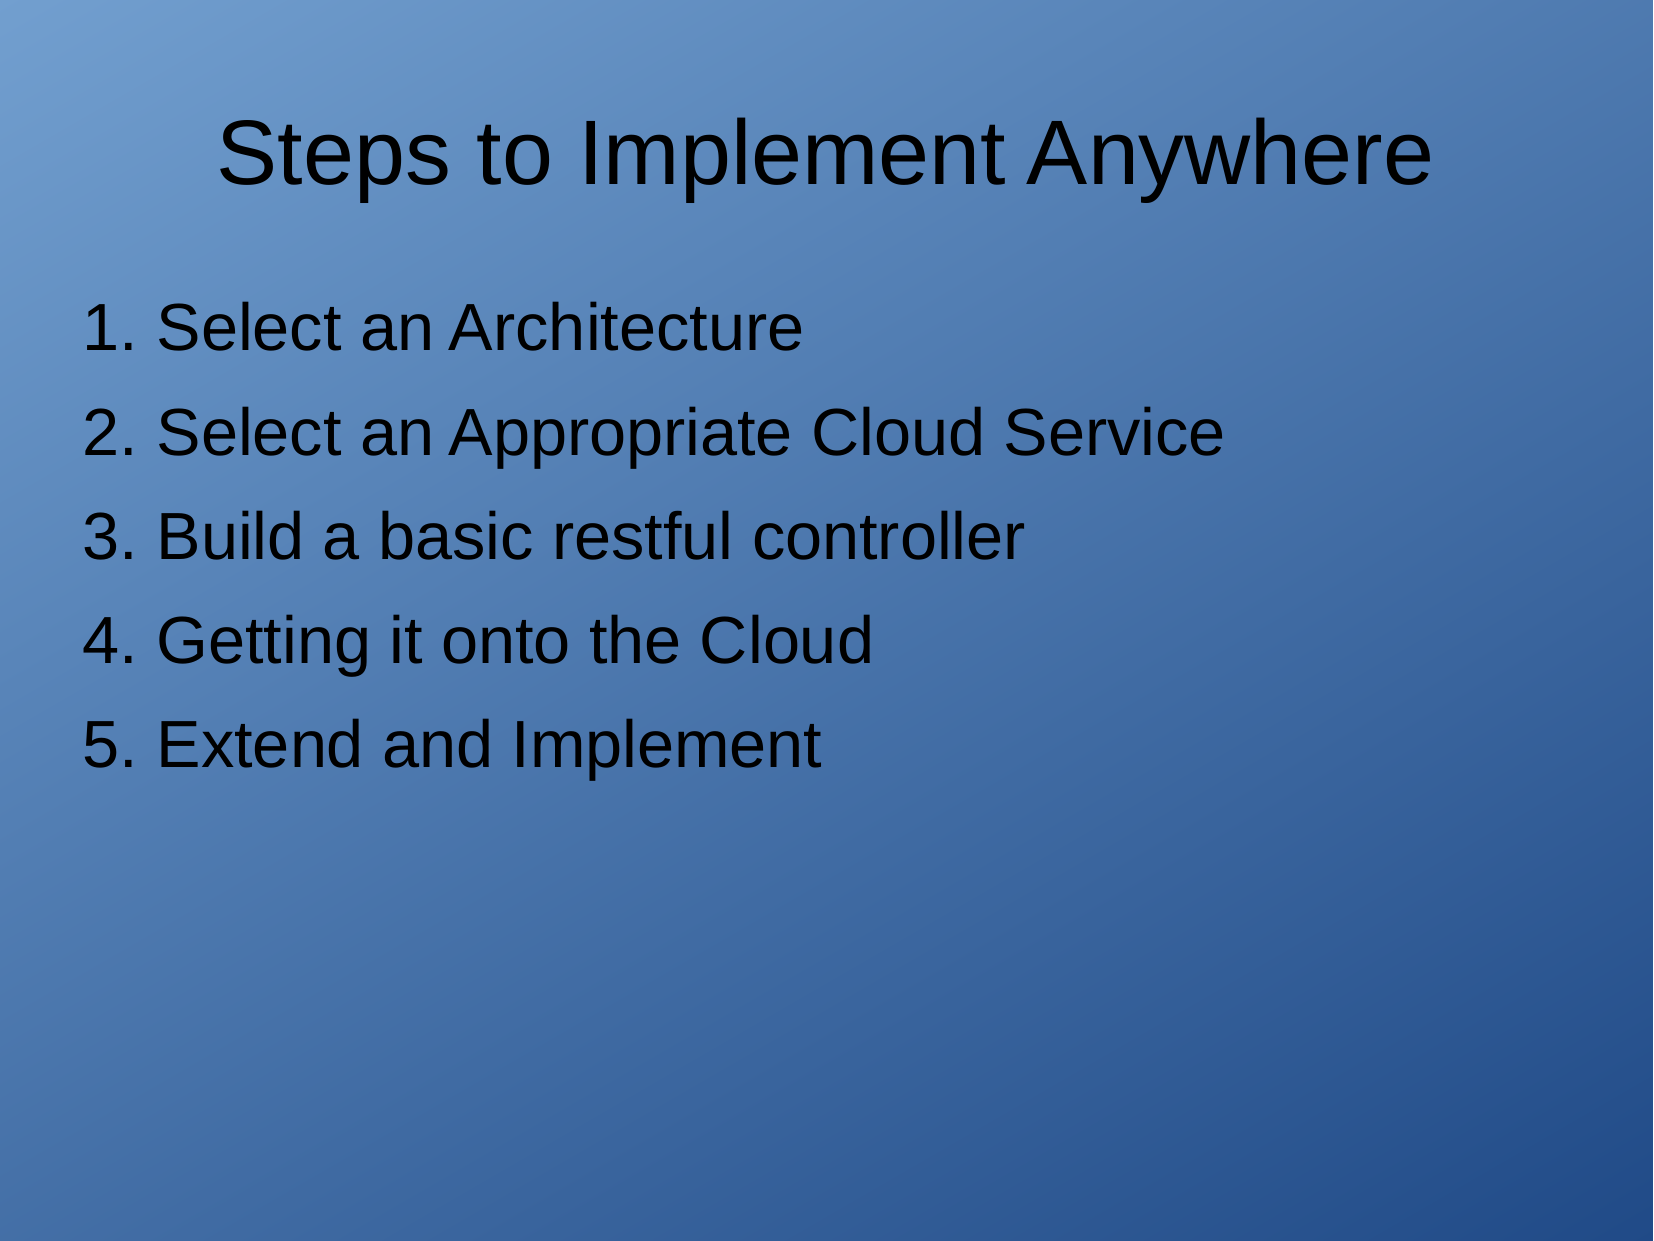

# Steps to Implement Anywhere
1. Select an Architecture
2. Select an Appropriate Cloud Service
3. Build a basic restful controller
4. Getting it onto the Cloud
5. Extend and Implement